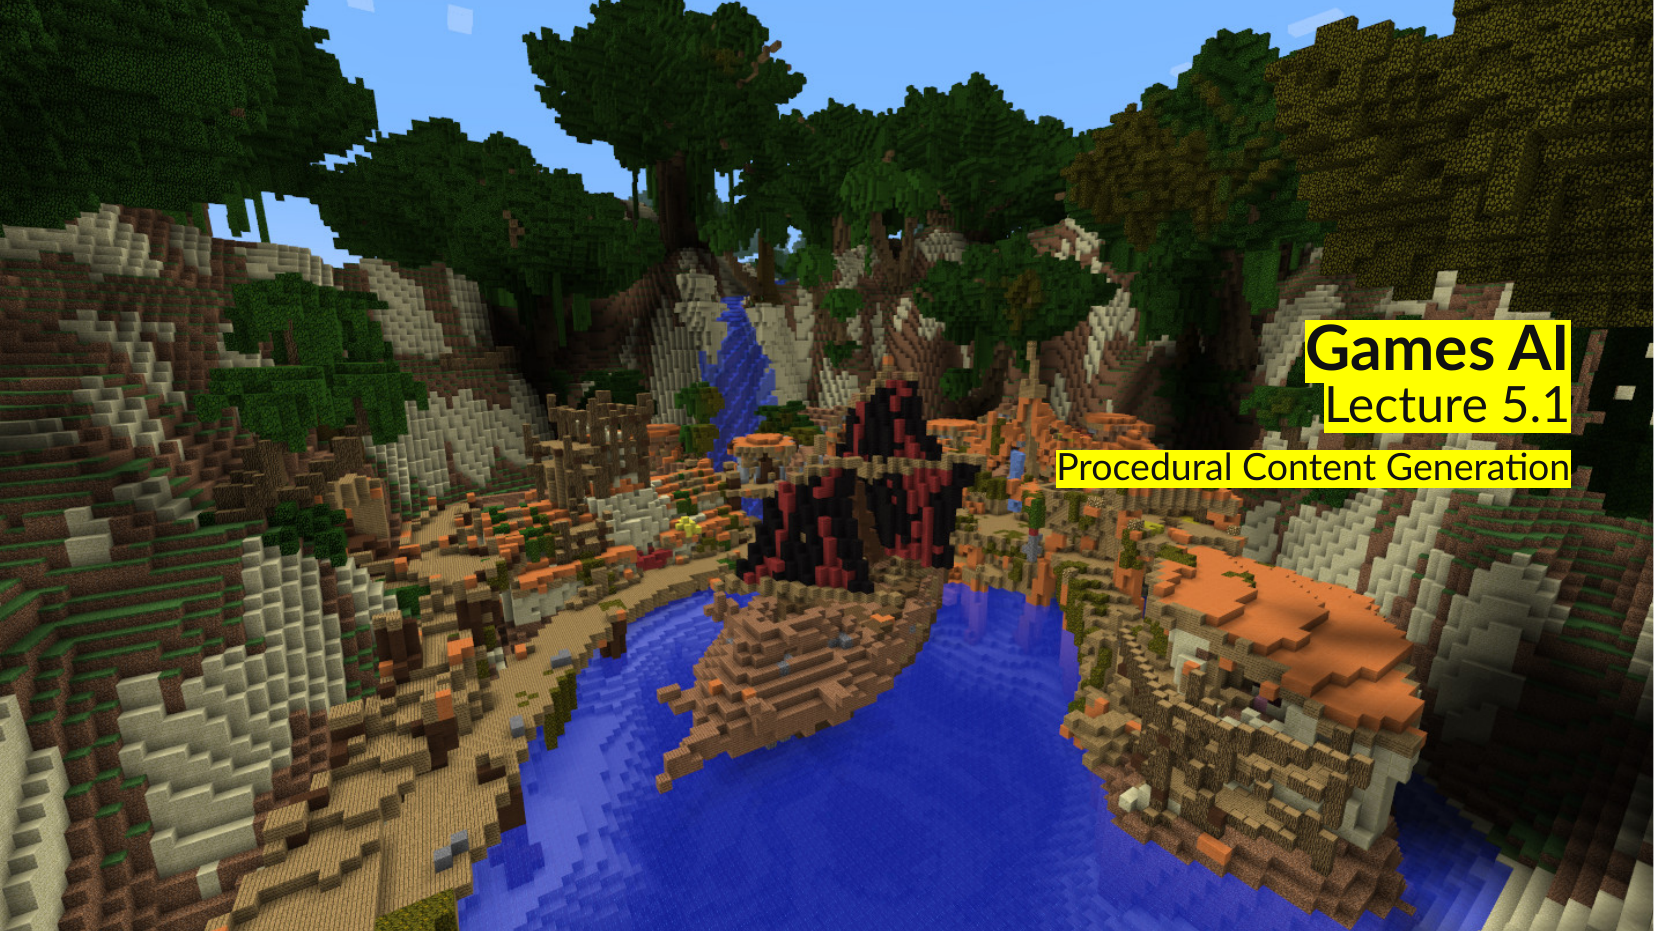

# Games AI
Lecture 5.1
Procedural Content Generation